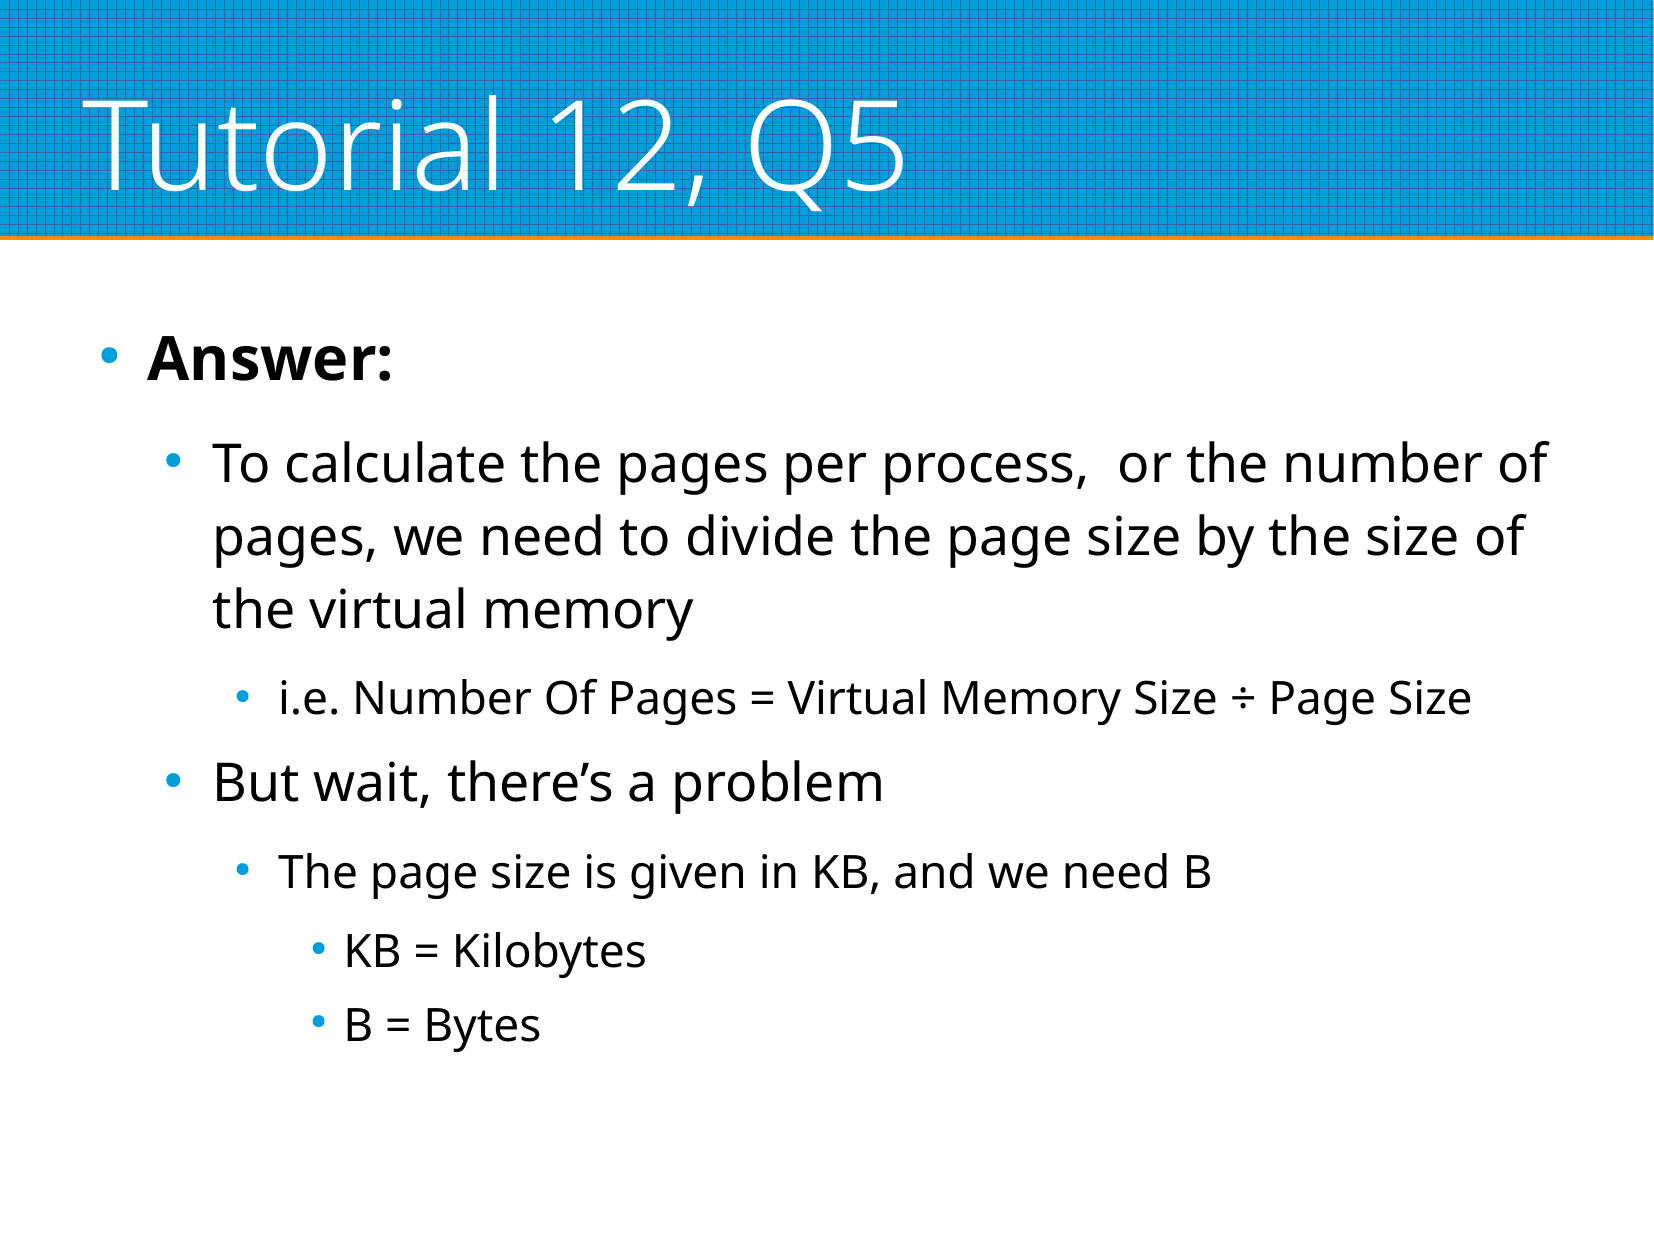

# Tutorial 12, Q5
Answer:
To calculate the pages per process, or the number of pages, we need to divide the page size by the size of the virtual memory
i.e. Number Of Pages = Virtual Memory Size ÷ Page Size
But wait, there’s a problem
The page size is given in KB, and we need B
KB = Kilobytes
B = Bytes